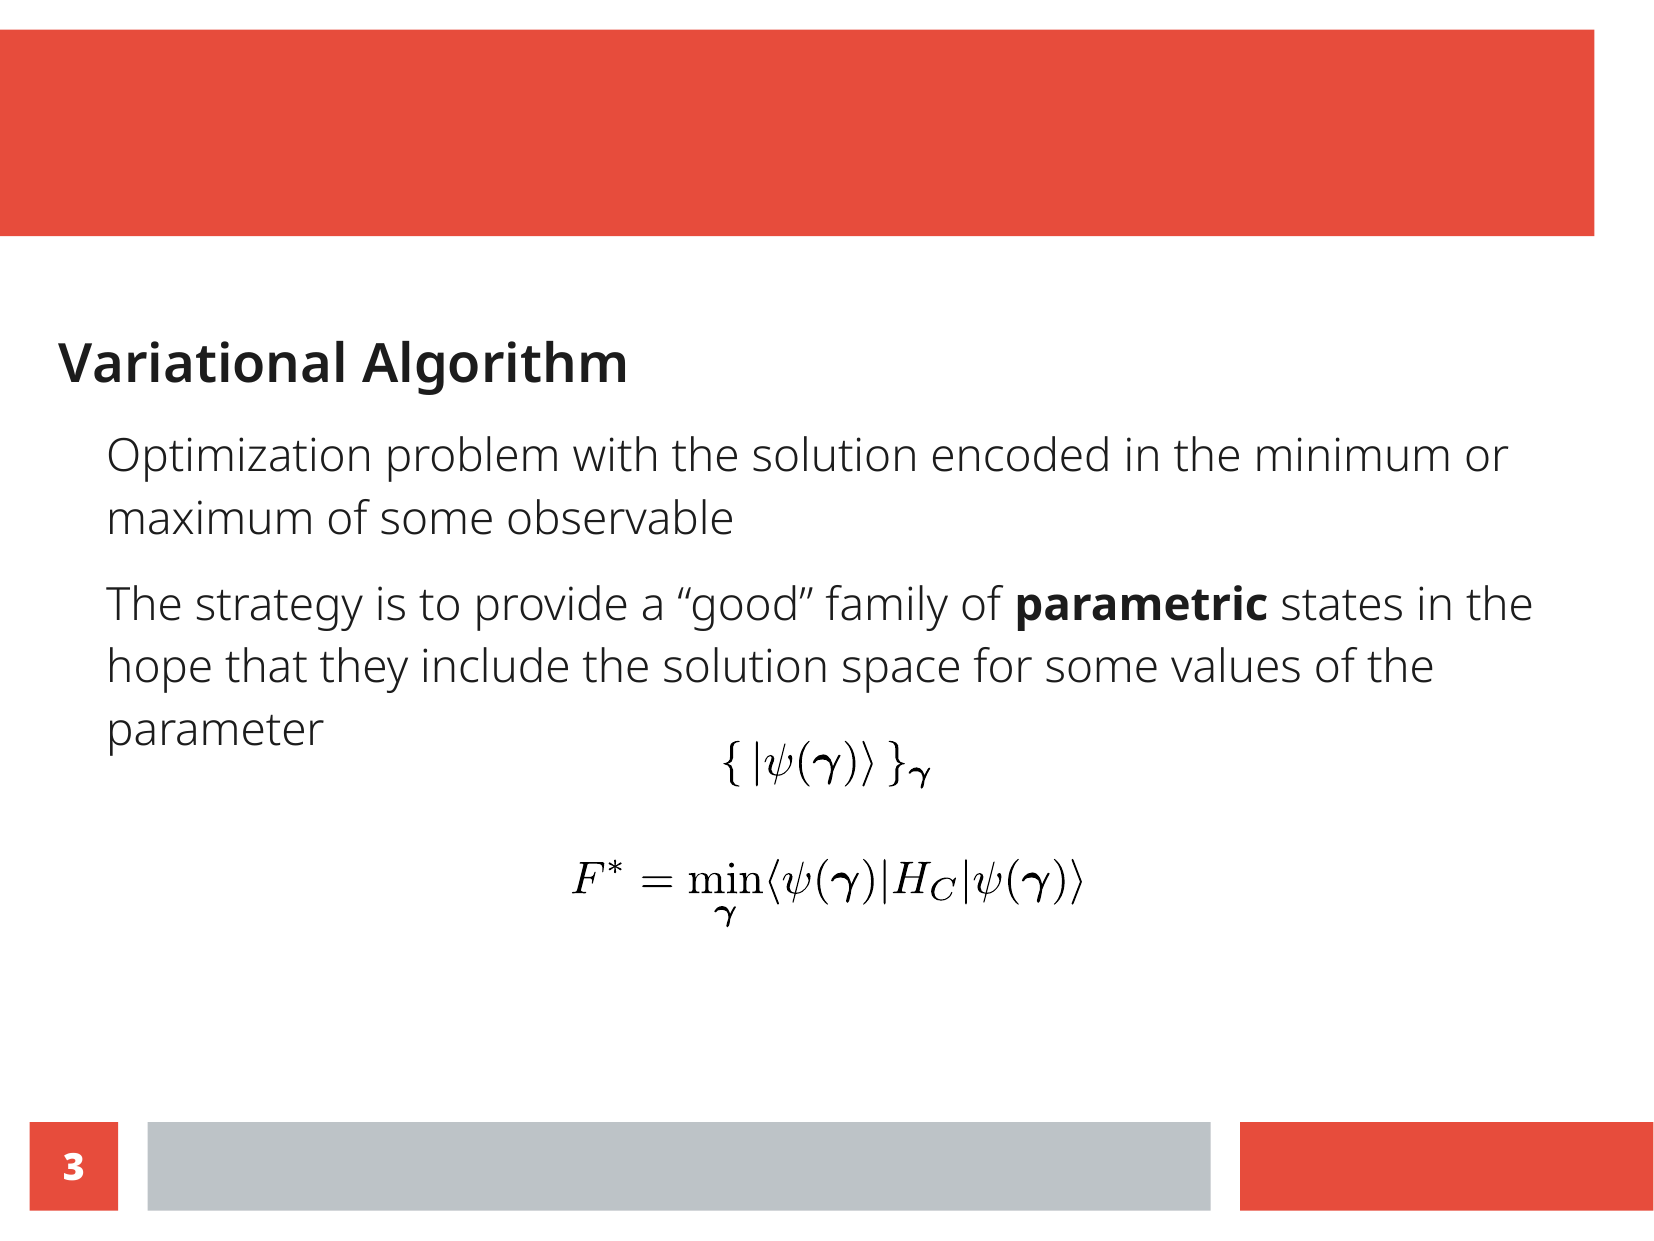

#
Variational Algorithm
Optimization problem with the solution encoded in the minimum or maximum of some observable
The strategy is to provide a “good” family of parametric states in the hope that they include the solution space for some values of the parameter
3